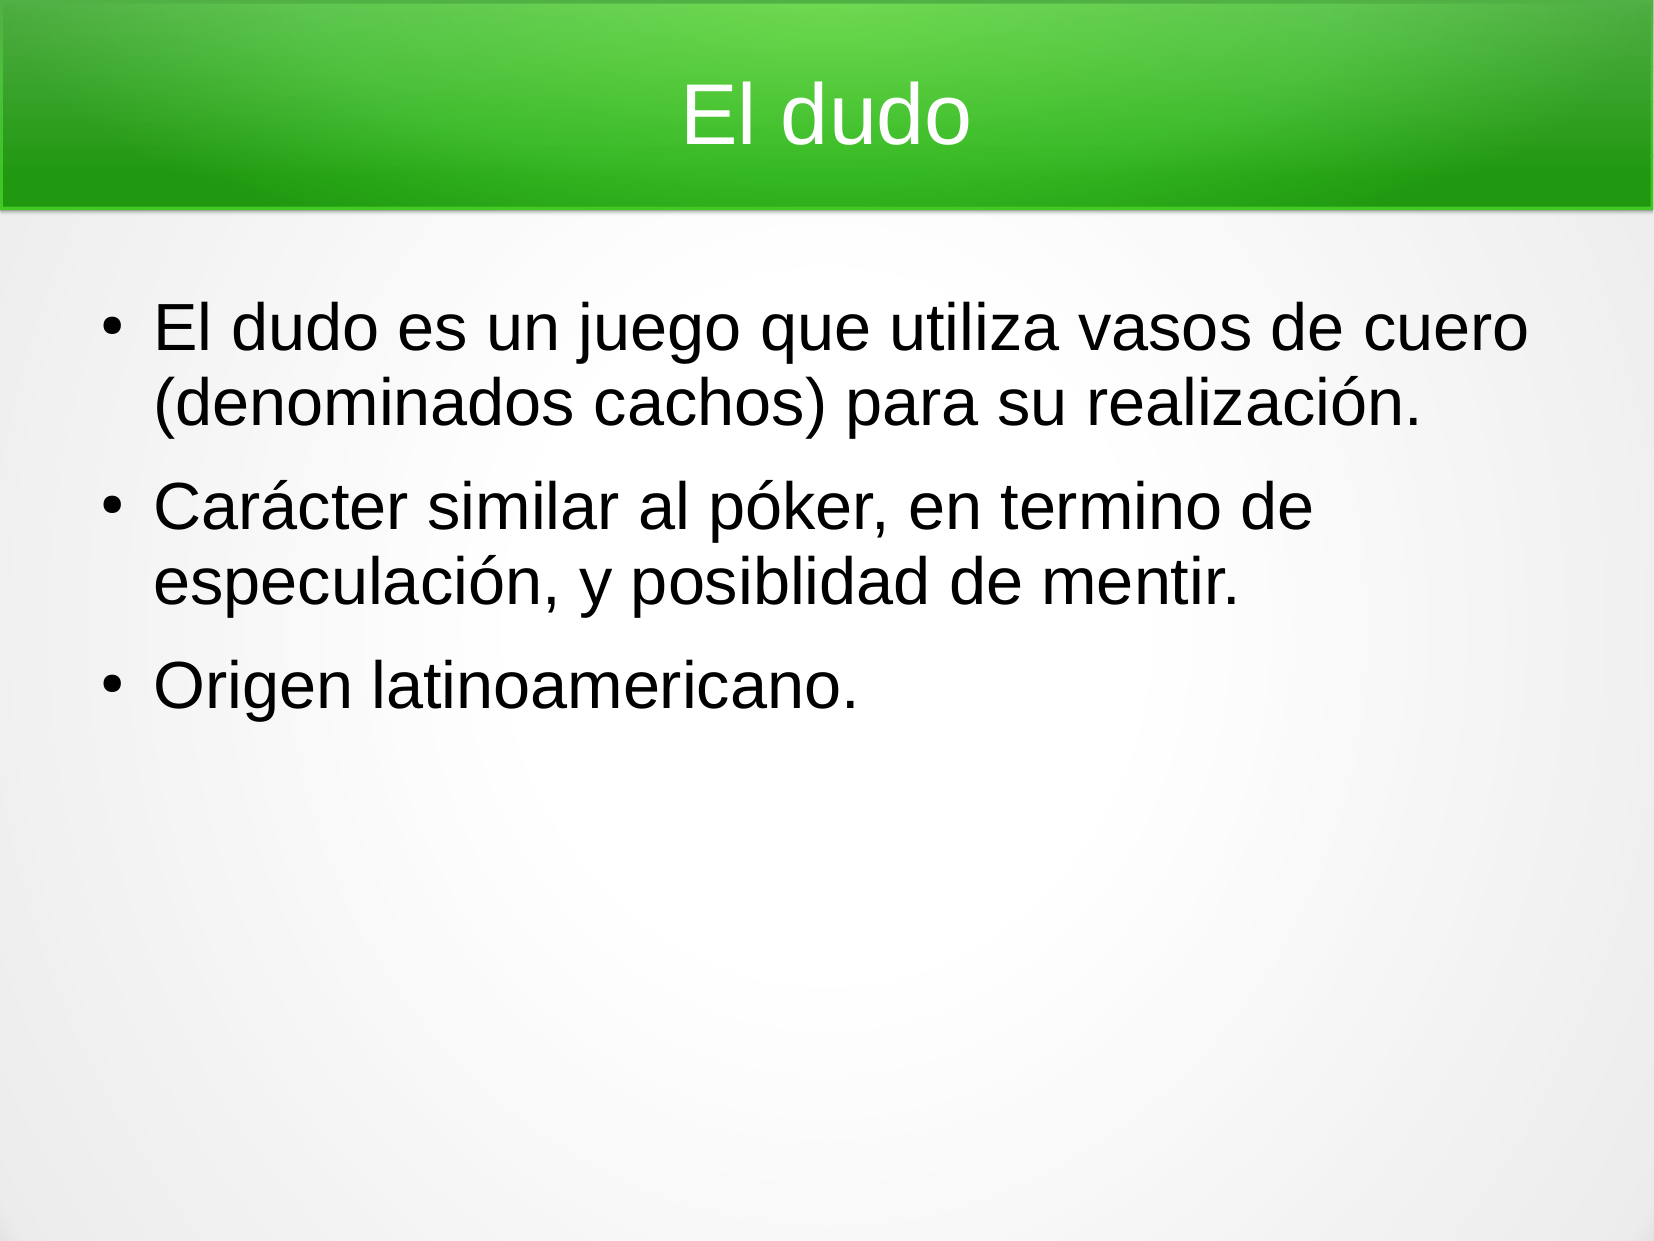

# El dudo
El dudo es un juego que utiliza vasos de cuero (denominados cachos) para su realización.
Carácter similar al póker, en termino de especulación, y posiblidad de mentir.
Origen latinoamericano.